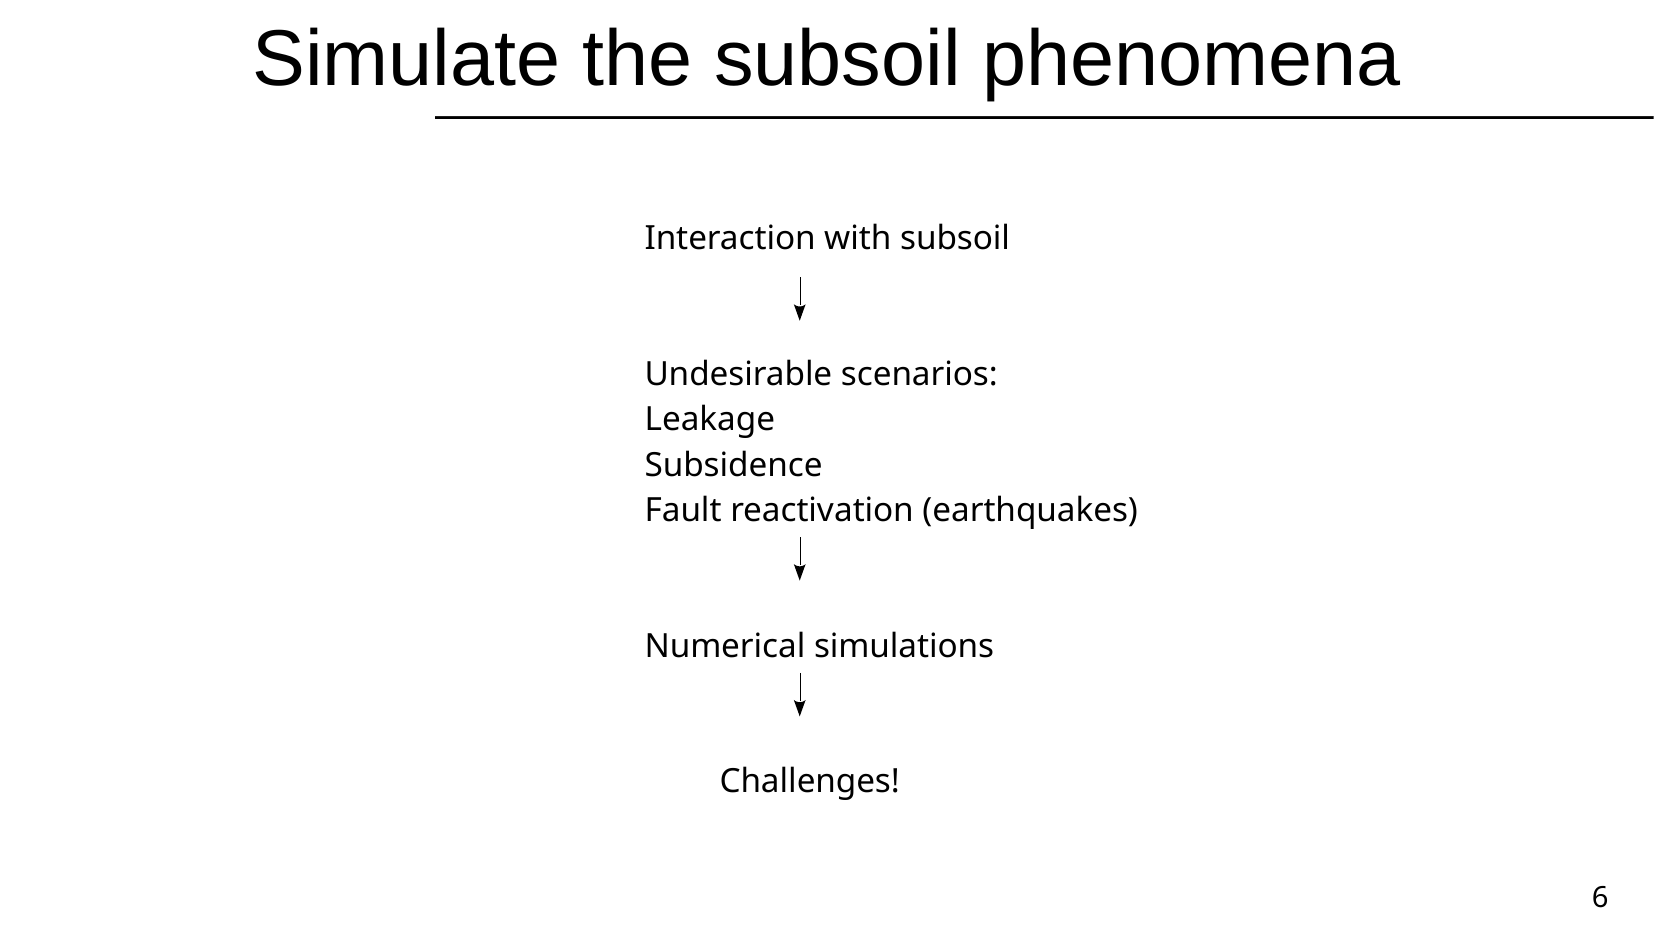

# Simulate the subsoil phenomena
Interaction with subsoil
Undesirable scenarios:
Leakage
Subsidence
Fault reactivation (earthquakes)
Numerical simulations
	Challenges!